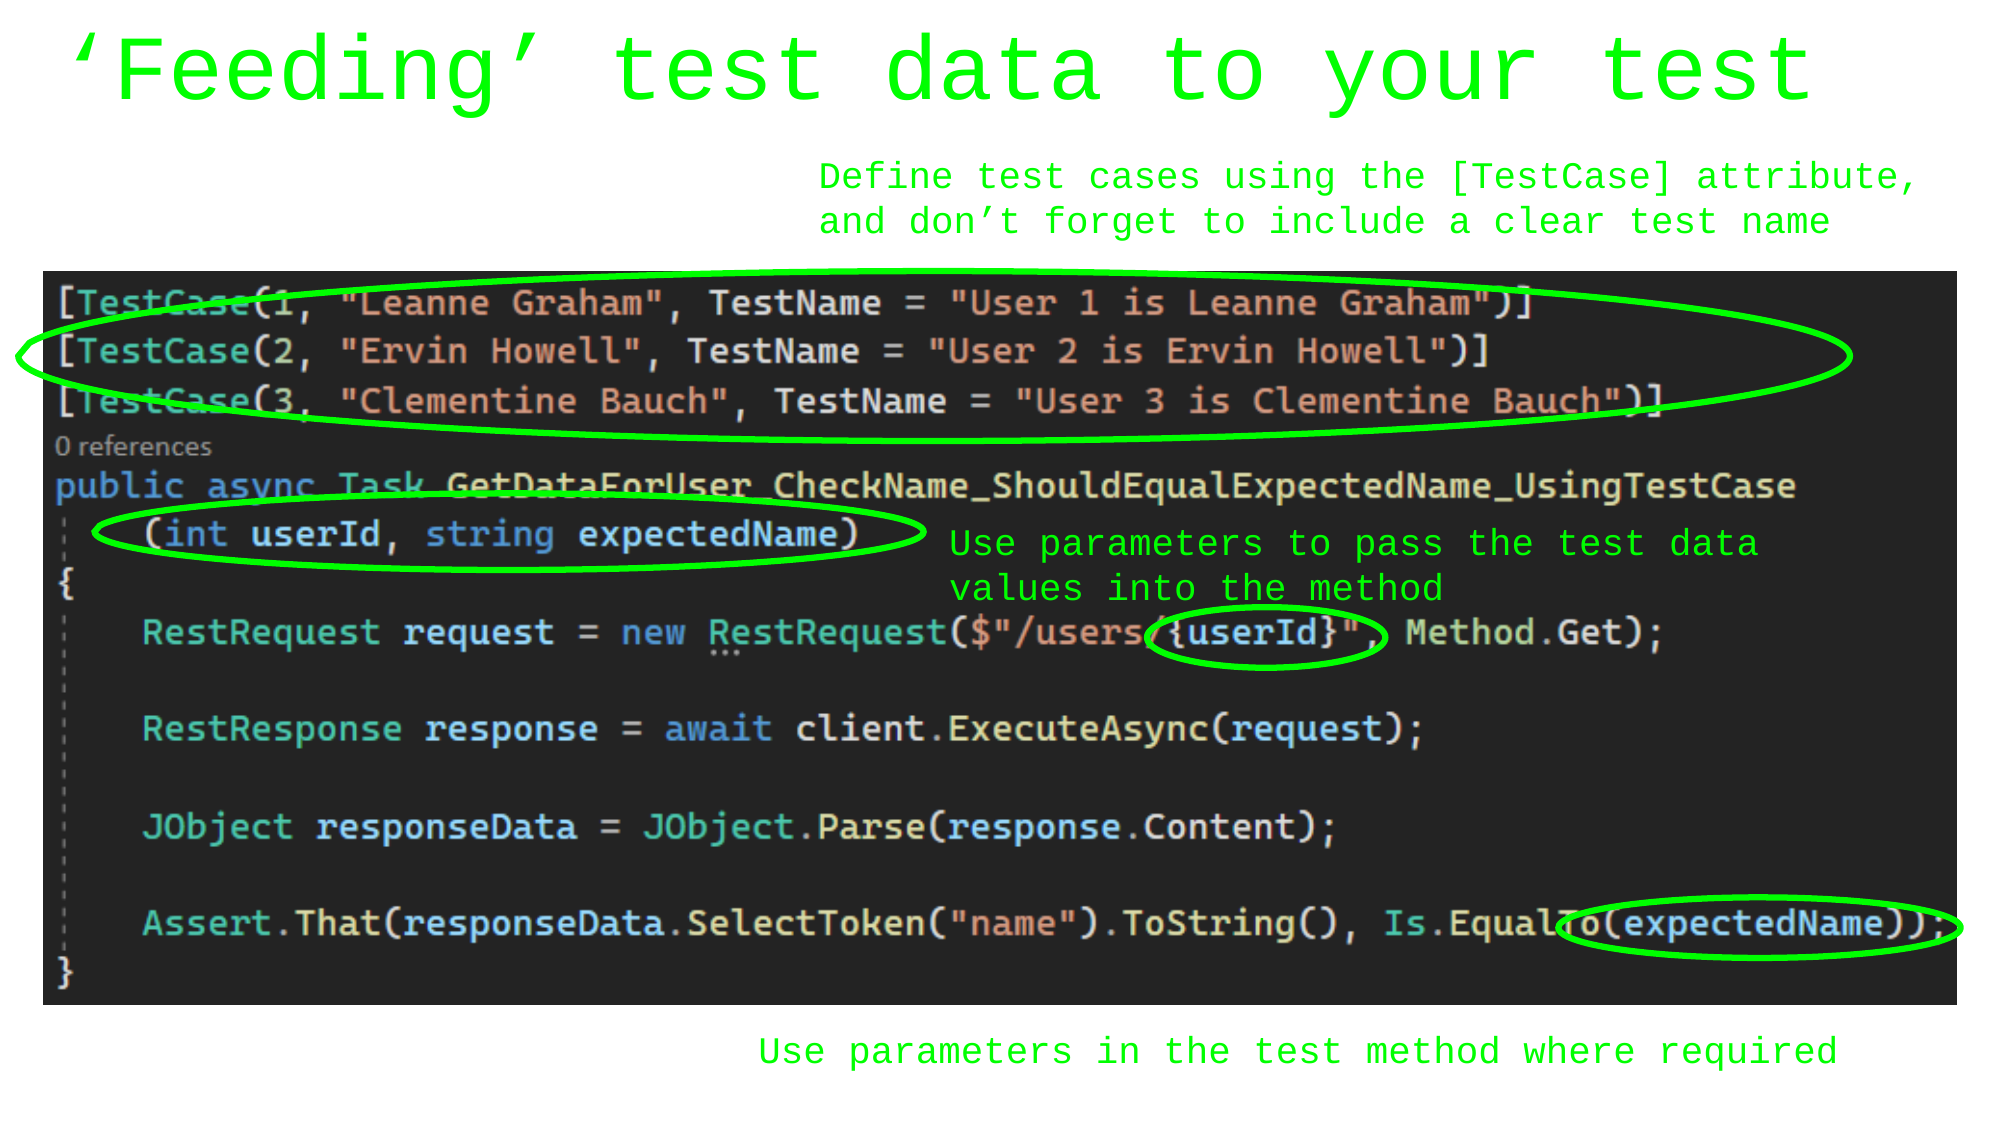

# ‘Feeding’ test data to your test
Define test cases using the [TestCase] attribute, and don’t forget to include a clear test name
Use parameters to pass the test data values into the method
Use parameters in the test method where required